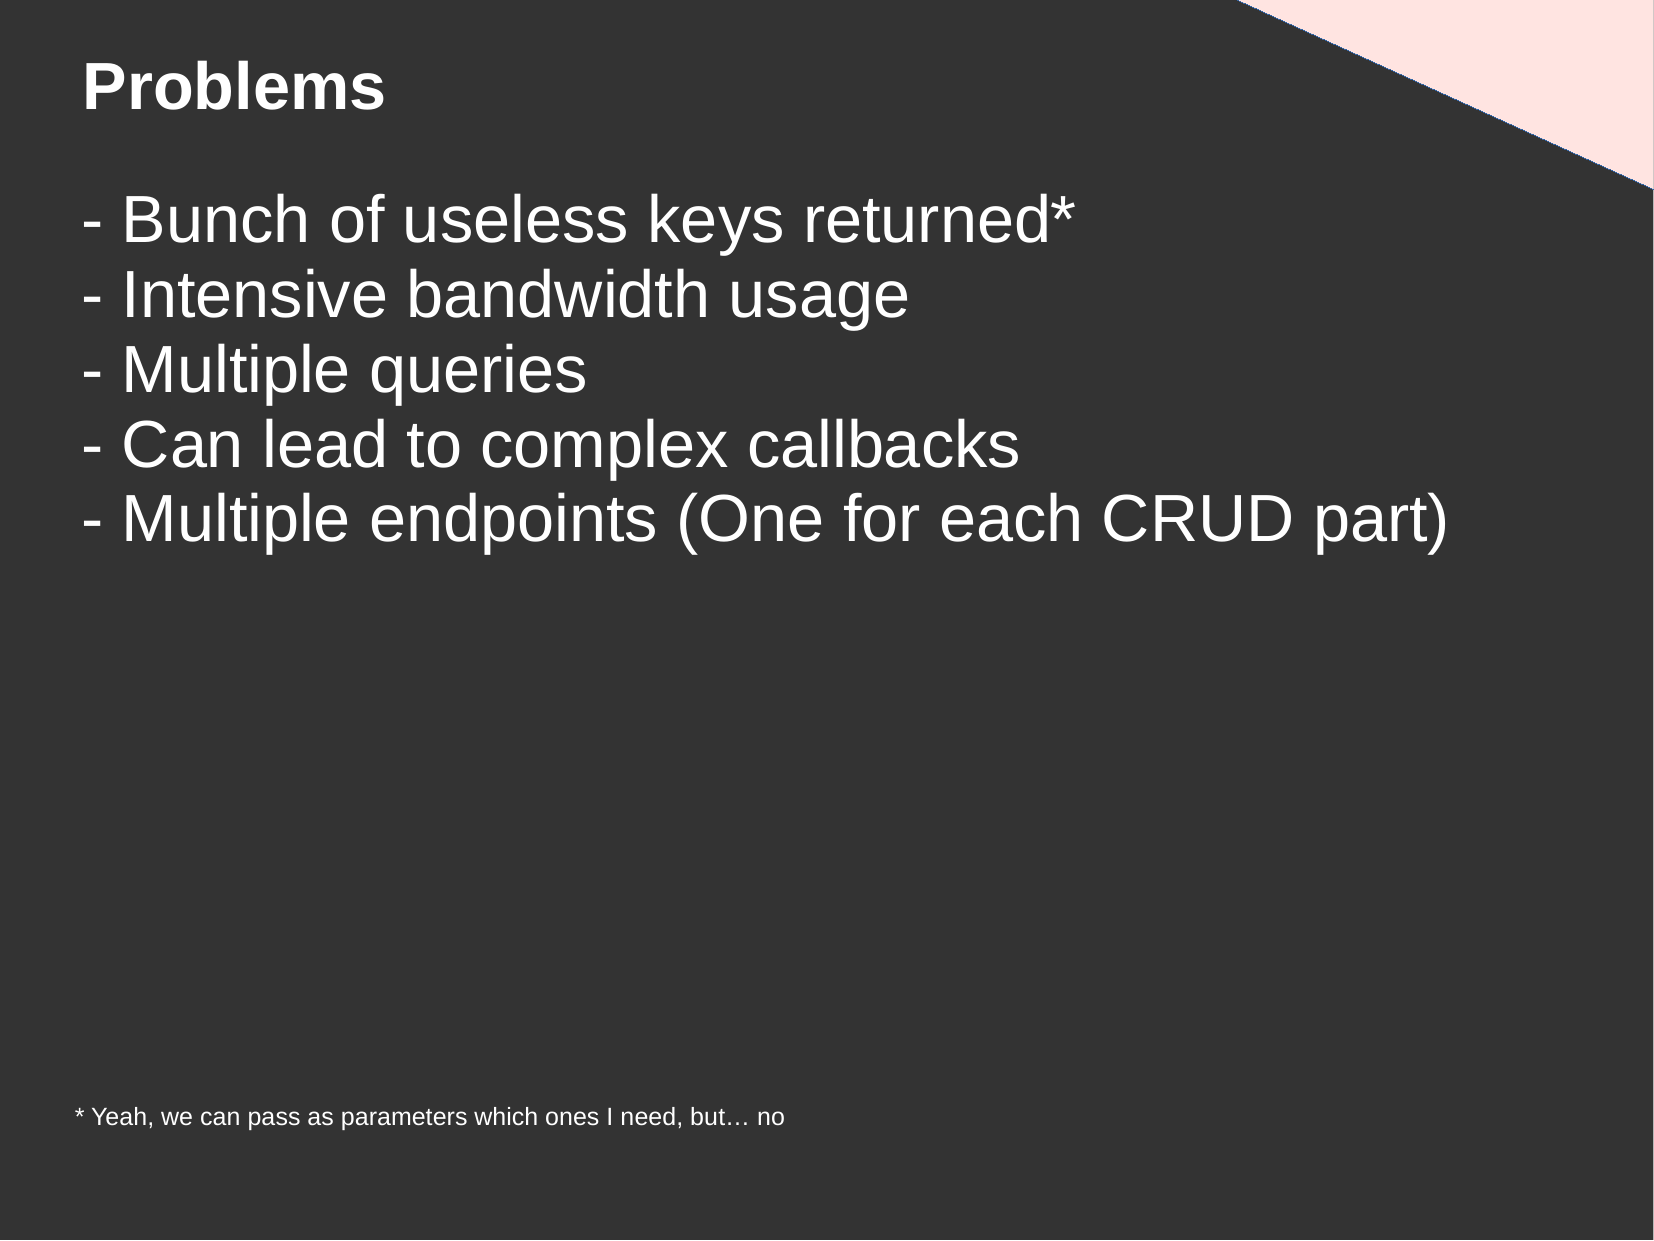

# Problems
- Bunch of useless keys returned*
- Intensive bandwidth usage
- Multiple queries
- Can lead to complex callbacks
- Multiple endpoints (One for each CRUD part)
* Yeah, we can pass as parameters which ones I need, but… no